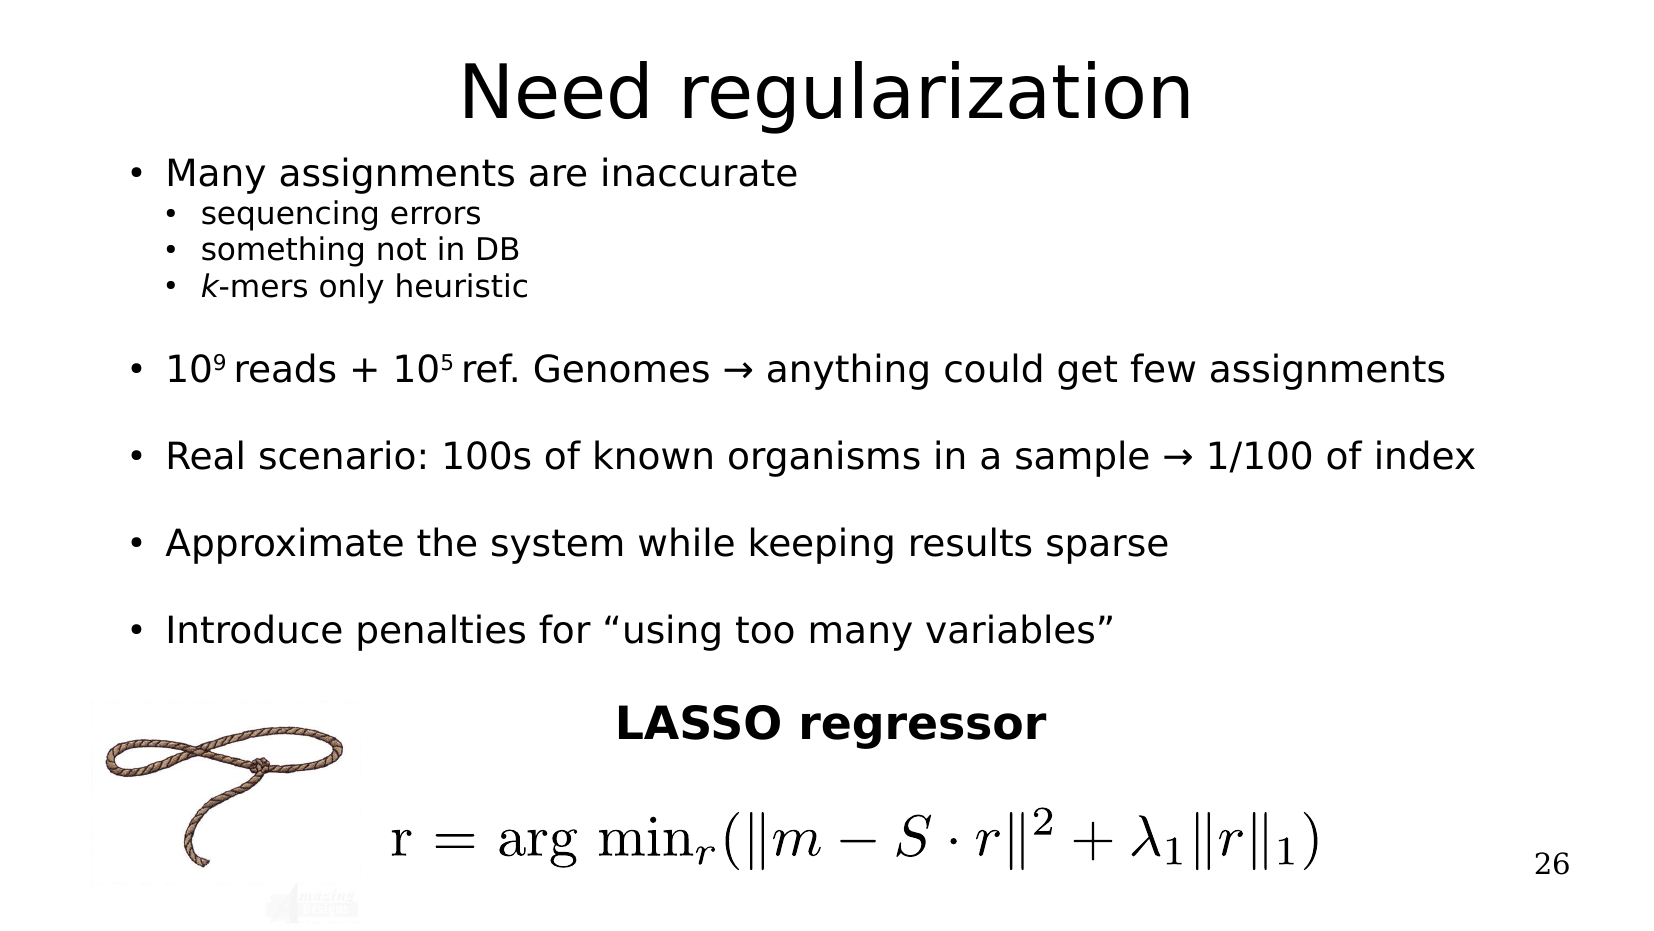

# Need regularization
Many assignments are inaccurate
sequencing errors
something not in DB
k-mers only heuristic
109 reads + 105 ref. Genomes → anything could get few assignments
Real scenario: 100s of known organisms in a sample → 1/100 of index
Approximate the system while keeping results sparse
Introduce penalties for “using too many variables”
LASSO regressor
26